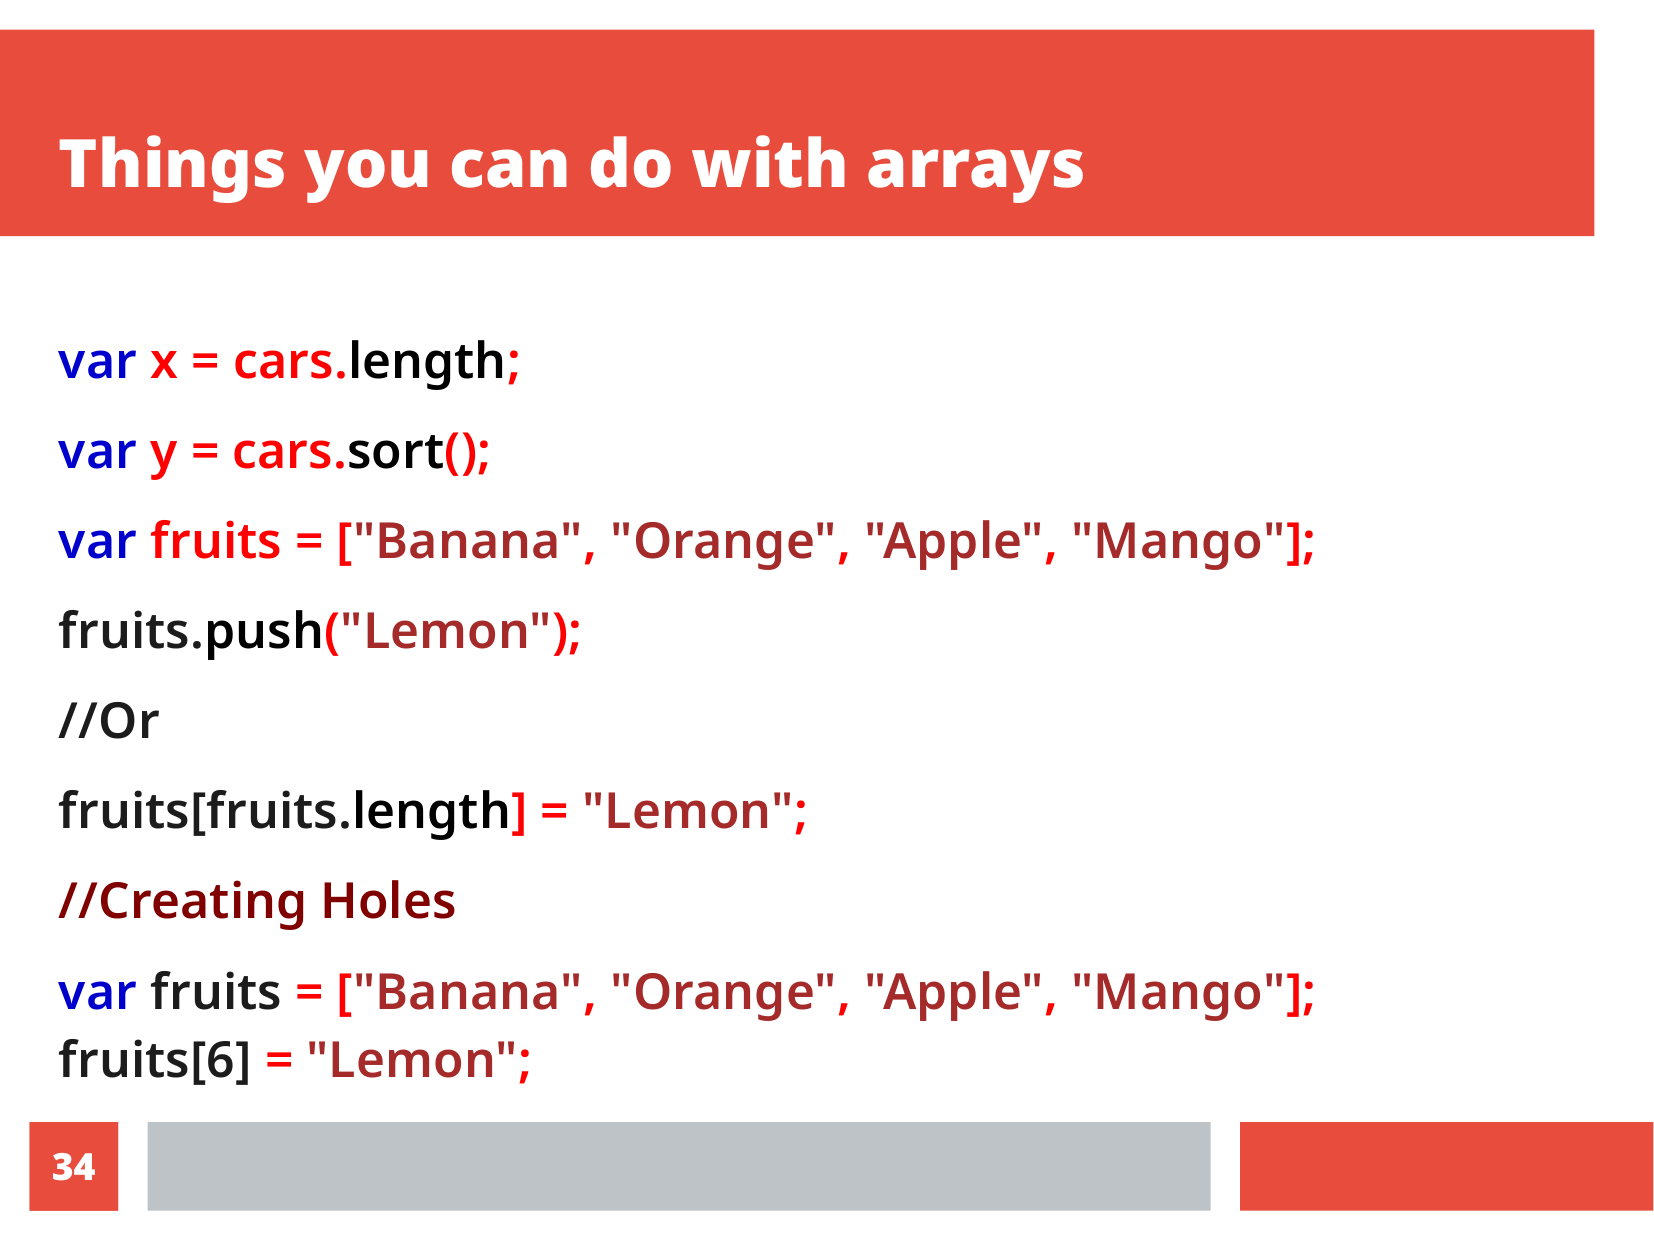

# Things you can do with arrays
var x = cars.length;
var y = cars.sort();
var fruits = ["Banana", "Orange", "Apple", "Mango"];
fruits.push("Lemon");
//Or
fruits[fruits.length] = "Lemon";
//Creating Holes
var fruits = ["Banana", "Orange", "Apple", "Mango"];
fruits[6] = "Lemon";
34